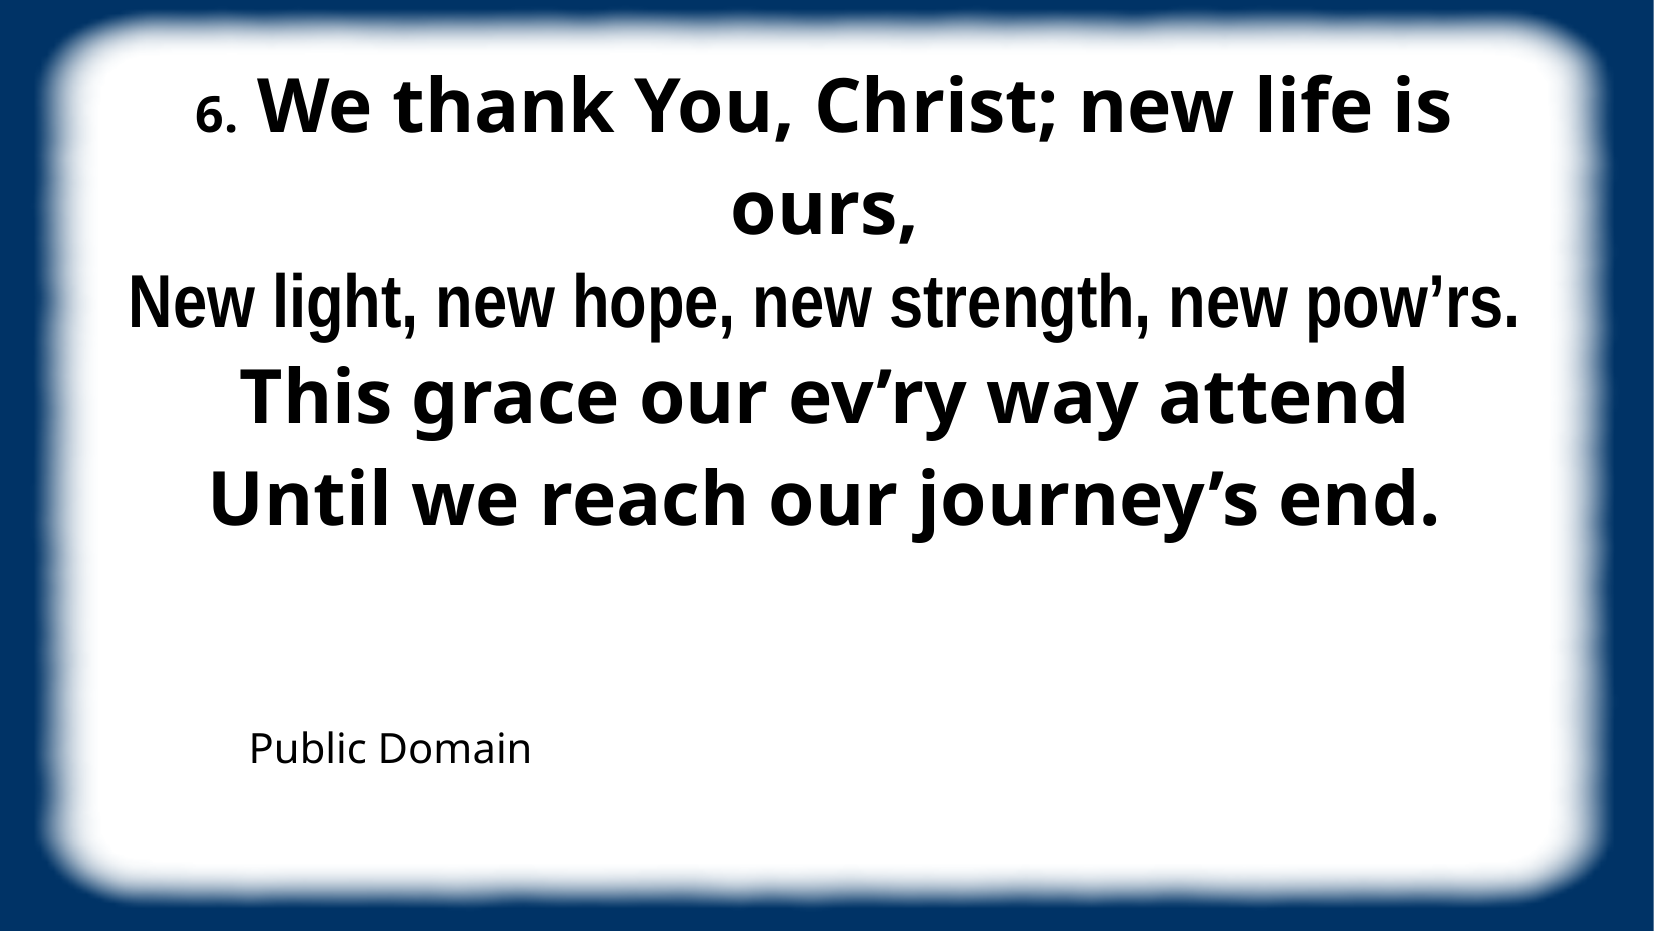

6. We thank You, Christ; new life is ours,
New light, new hope, new strength, new pow’rs.
This grace our ev’ry way attend
Until we reach our journey’s end.
 Public Domain